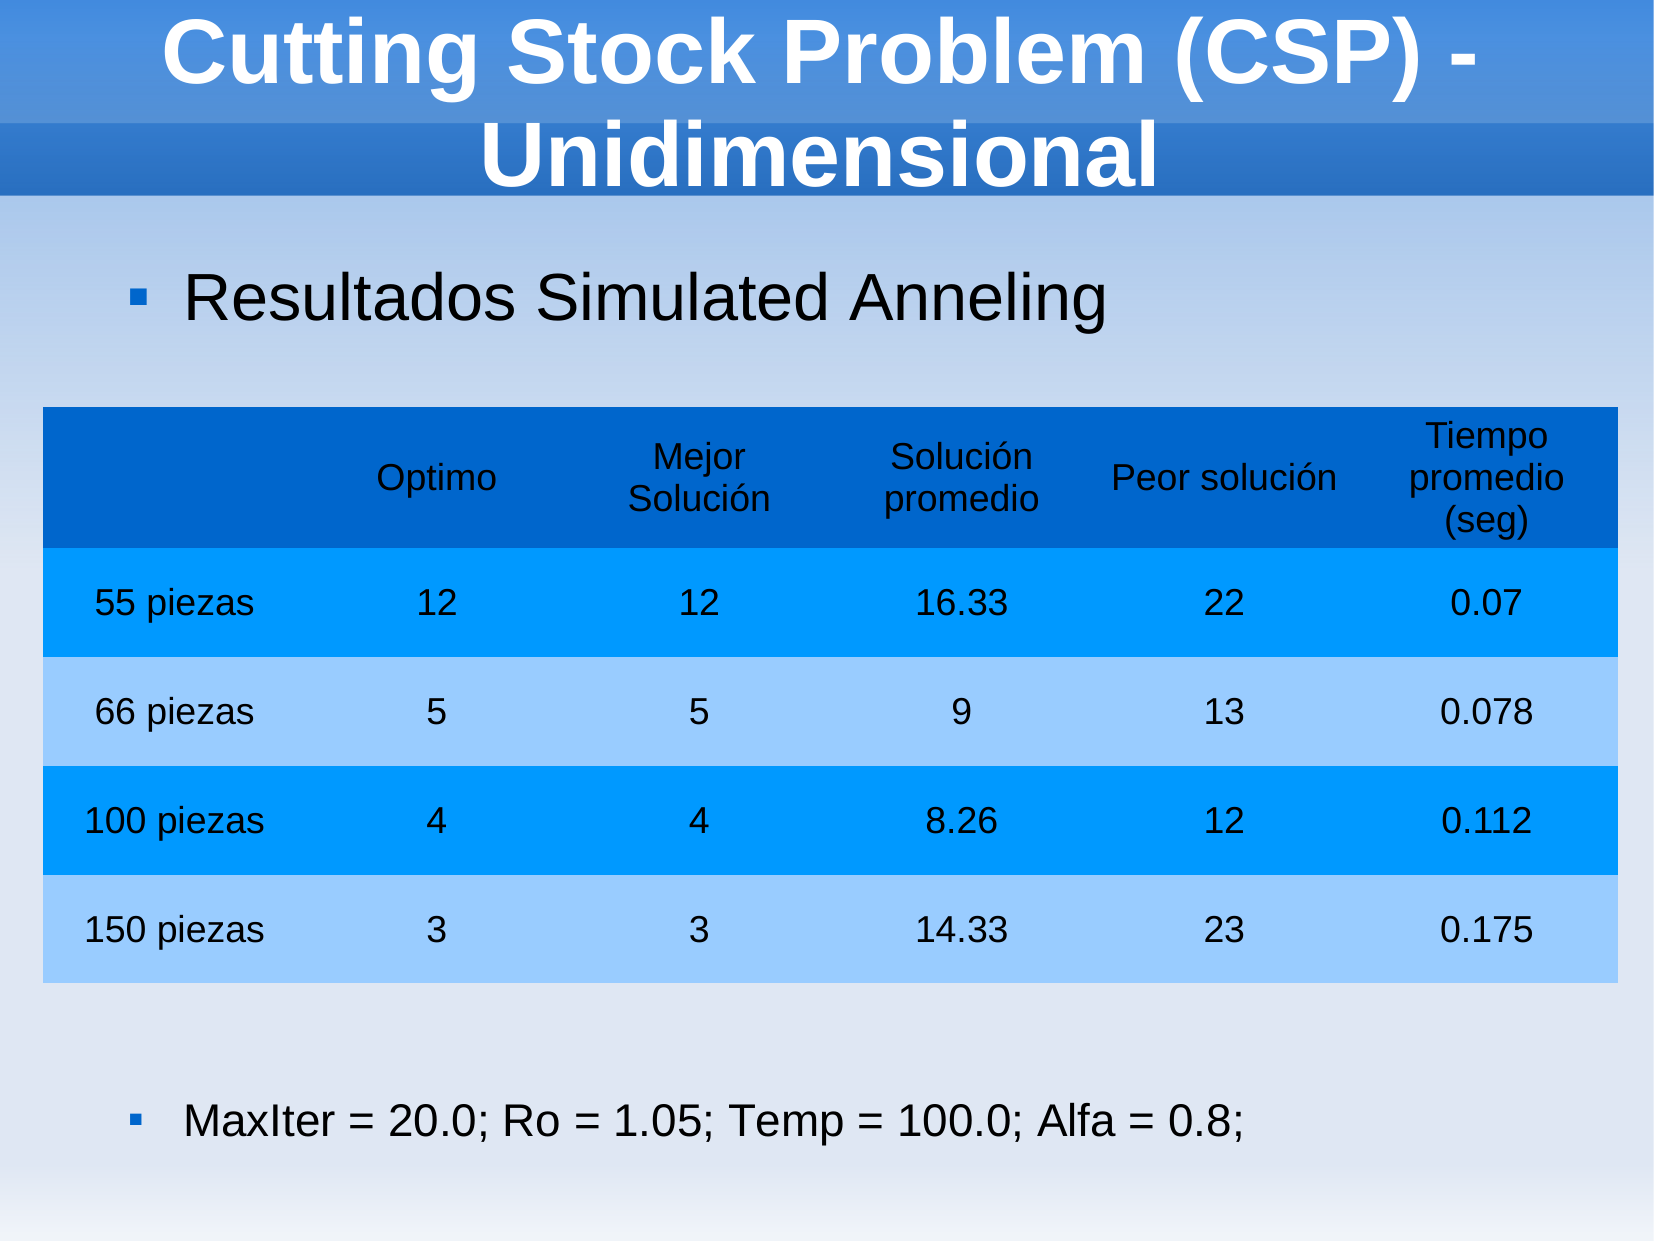

# Cutting Stock Problem (CSP) - Unidimensional
Resultados Simulated Anneling
MaxIter = 20.0; Ro = 1.05; Temp = 100.0; Alfa = 0.8;
| | Optimo | Mejor Solución | Solución promedio | Peor solución | Tiempo promedio (seg) |
| --- | --- | --- | --- | --- | --- |
| 55 piezas | 12 | 12 | 16.33 | 22 | 0.07 |
| 66 piezas | 5 | 5 | 9 | 13 | 0.078 |
| 100 piezas | 4 | 4 | 8.26 | 12 | 0.112 |
| 150 piezas | 3 | 3 | 14.33 | 23 | 0.175 |